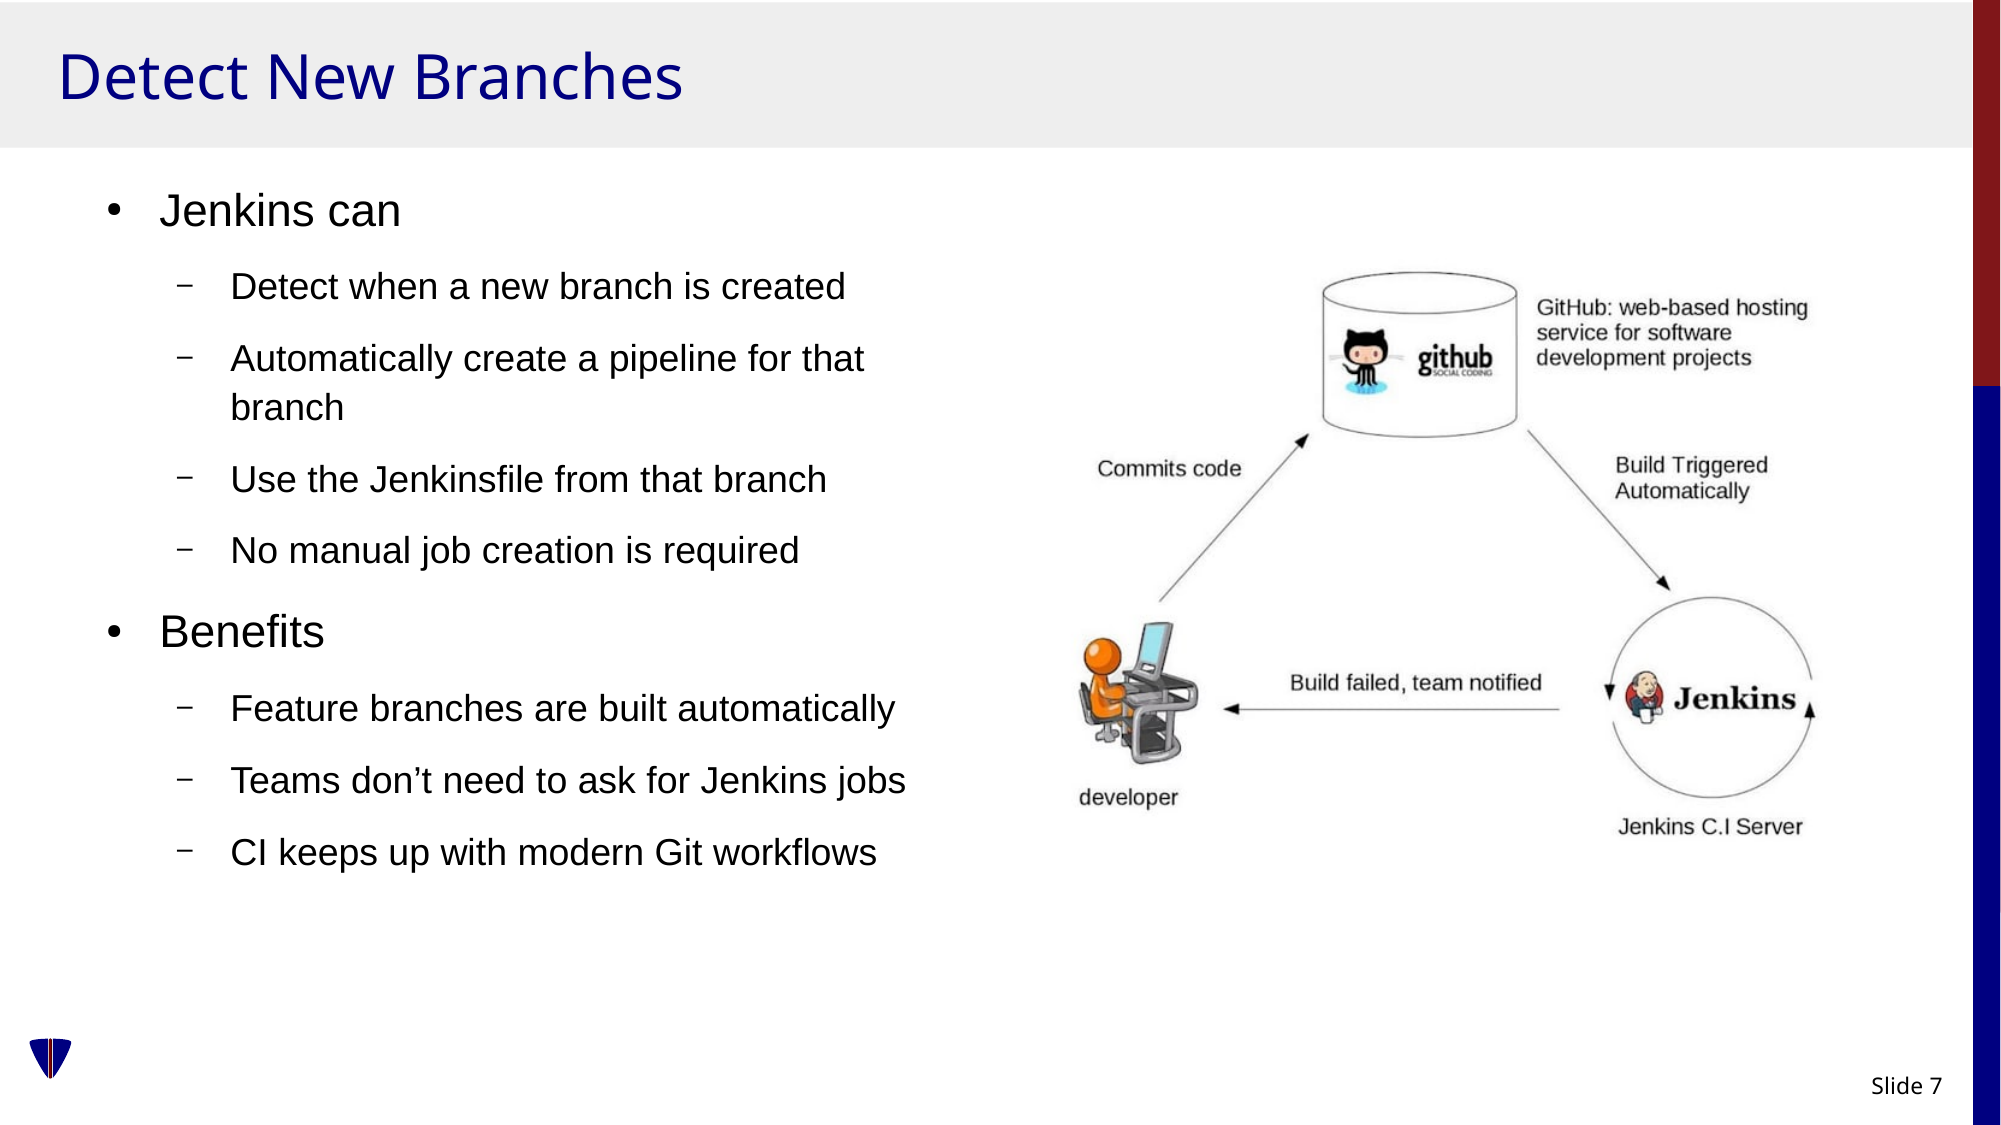

# Detect New Branches
Jenkins can
Detect when a new branch is created
Automatically create a pipeline for that branch
Use the Jenkinsfile from that branch
No manual job creation is required
Benefits
Feature branches are built automatically
Teams don’t need to ask for Jenkins jobs
CI keeps up with modern Git workflows